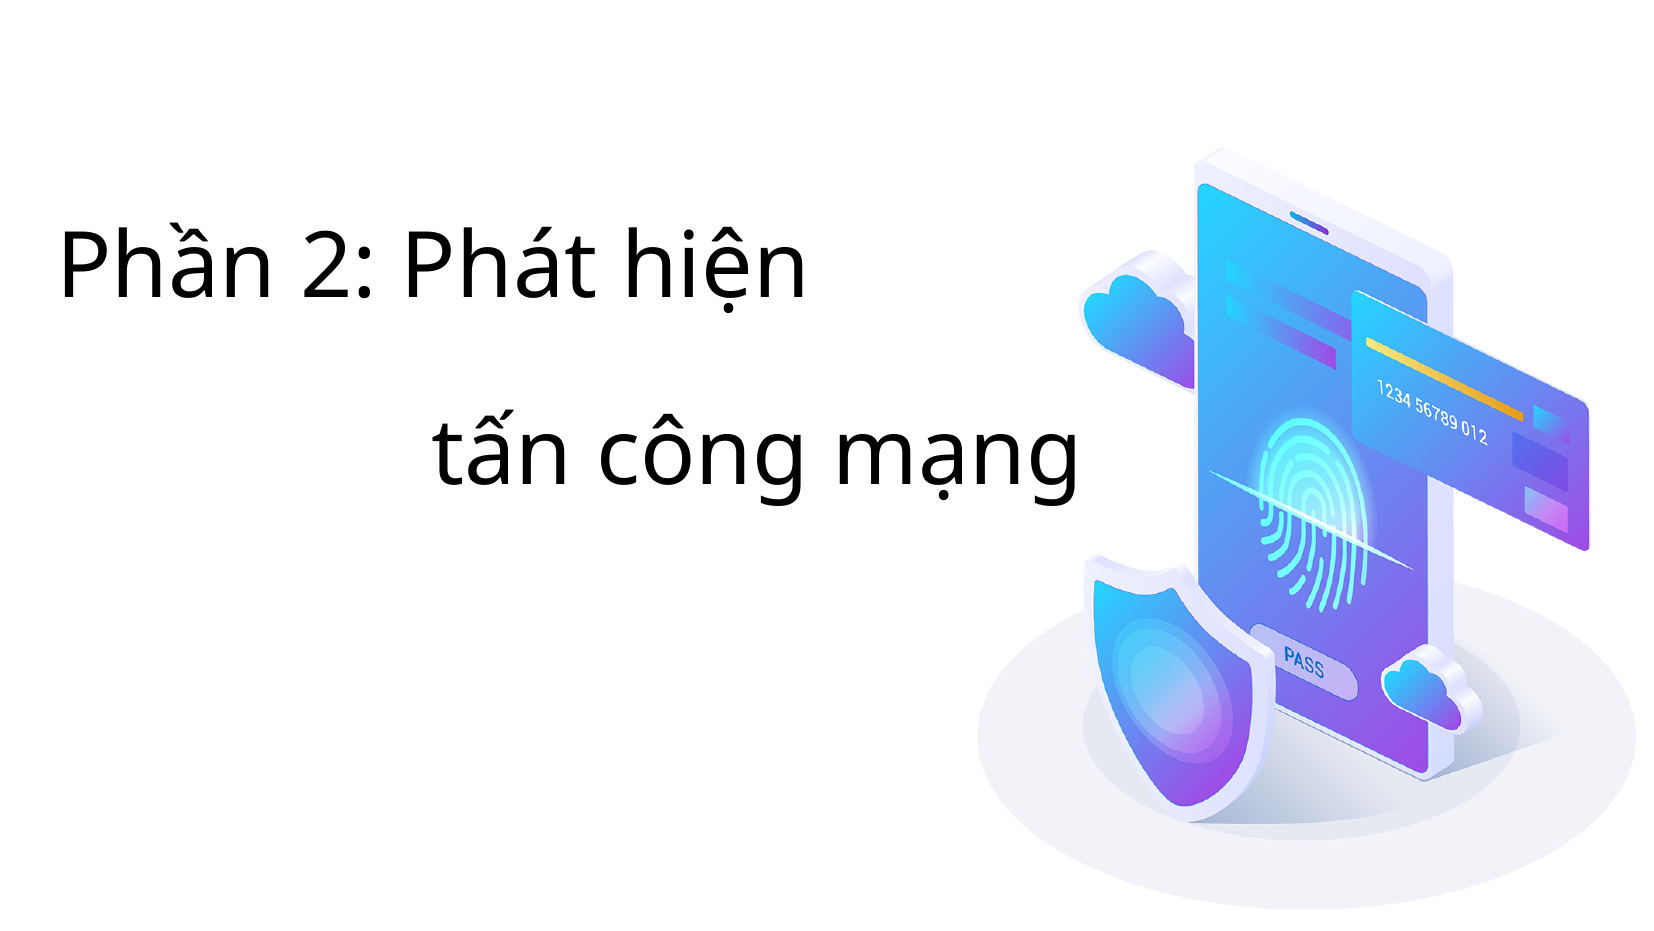

# Phần 2: Phát hiện tấn công mạng